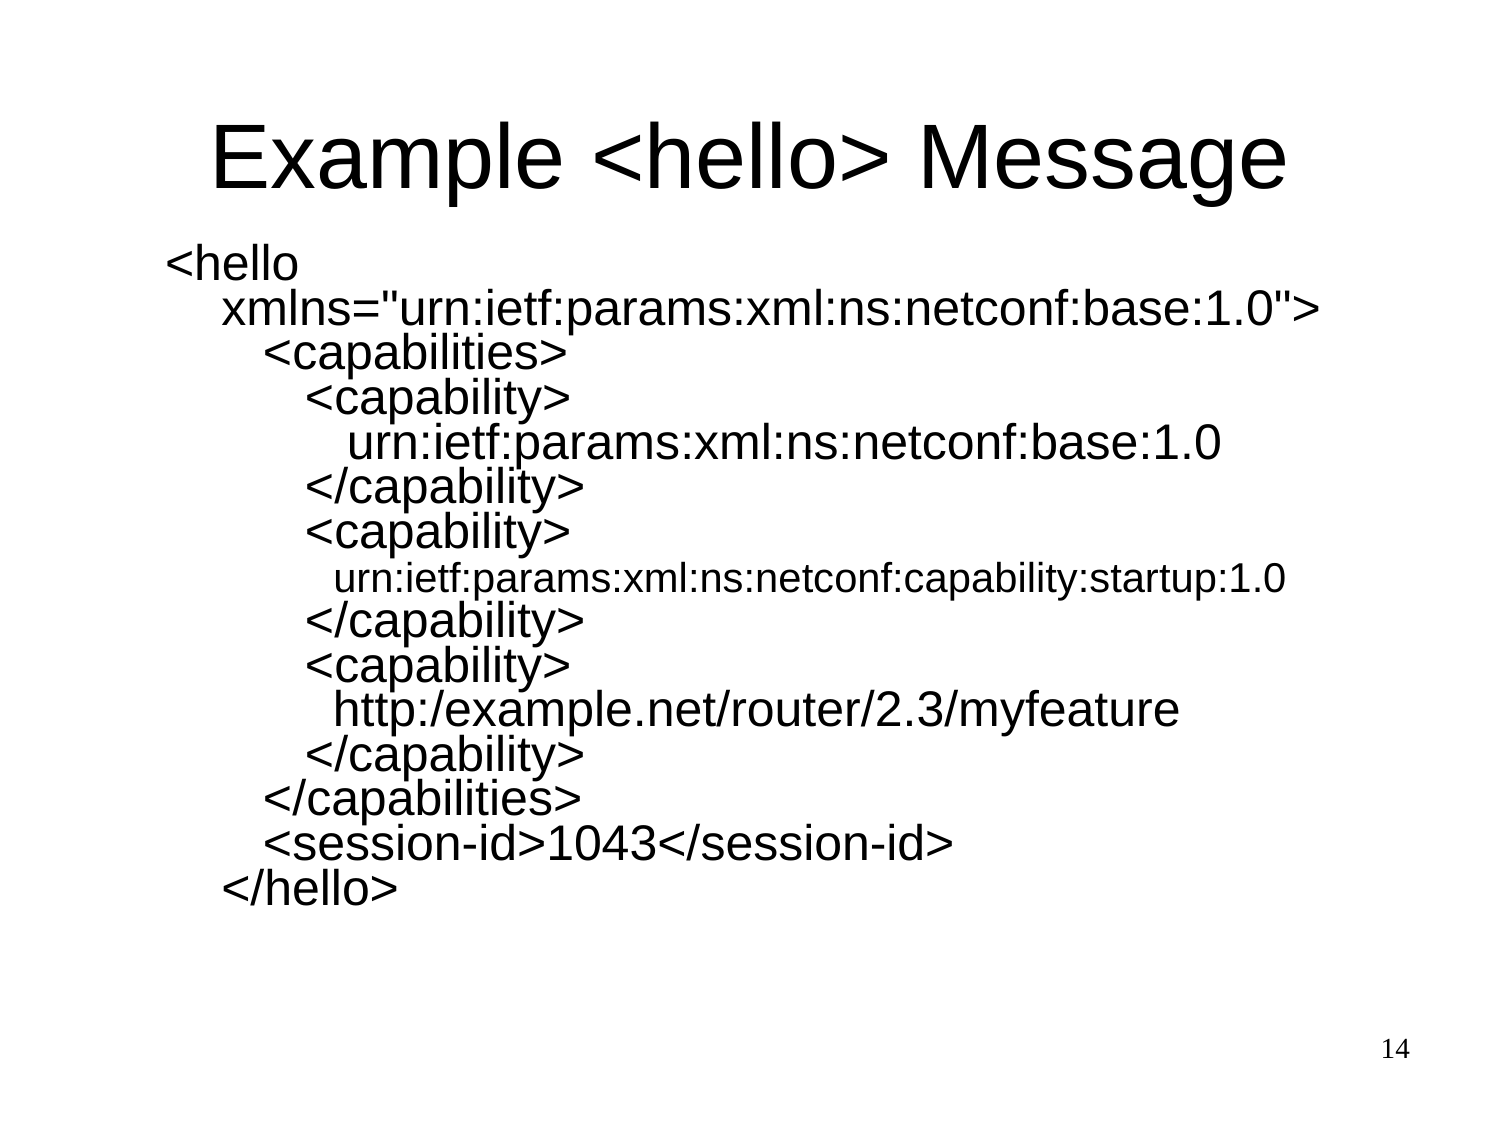

# Example <hello> Message
<hello xmlns="urn:ietf:params:xml:ns:netconf:base:1.0">
 <capabilities>
 <capability>
 urn:ietf:params:xml:ns:netconf:base:1.0
 </capability>
 <capability>
 urn:ietf:params:xml:ns:netconf:capability:startup:1.0
 </capability>
 <capability>
 http:/example.net/router/2.3/myfeature
 </capability>
 </capabilities>
 <session-id>1043</session-id>
</hello>
14